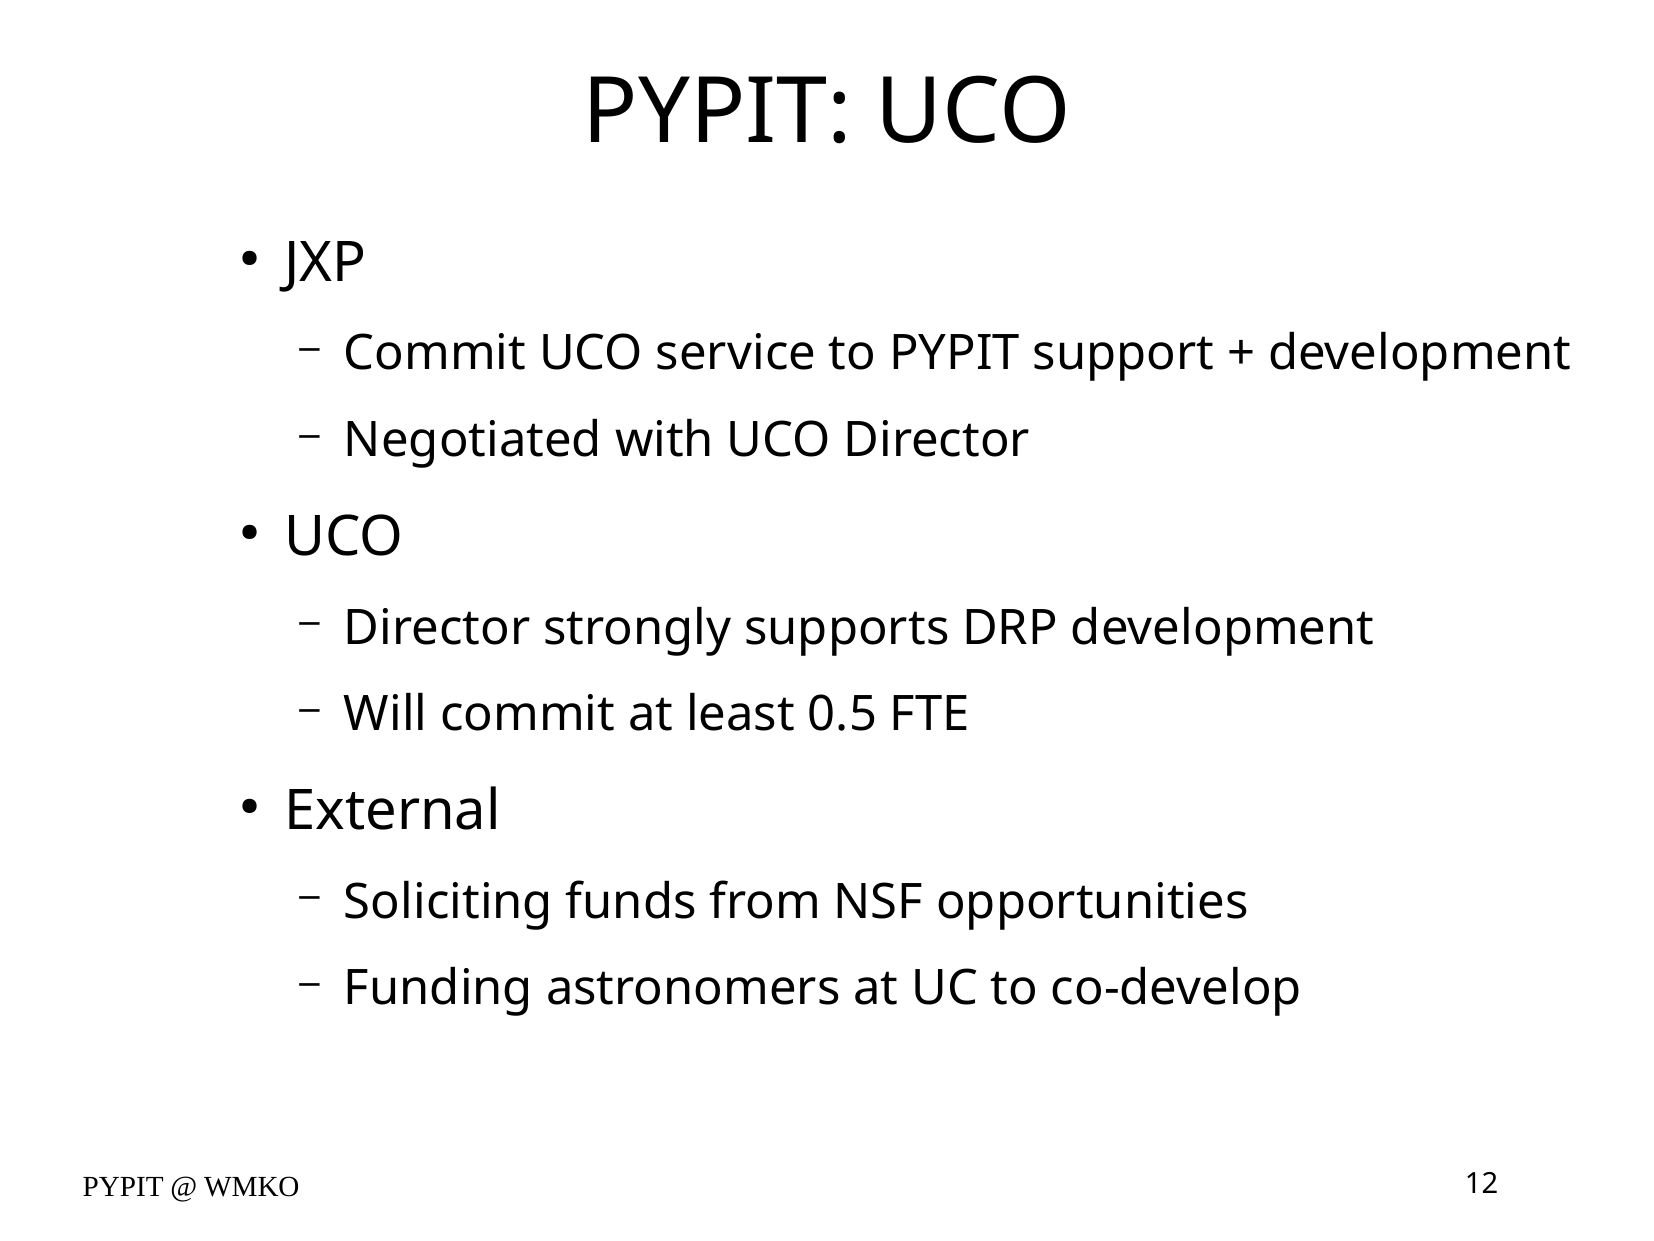

# PYPIT: UCO
JXP
Commit UCO service to PYPIT support + development
Negotiated with UCO Director
UCO
Director strongly supports DRP development
Will commit at least 0.5 FTE
External
Soliciting funds from NSF opportunities
Funding astronomers at UC to co-develop